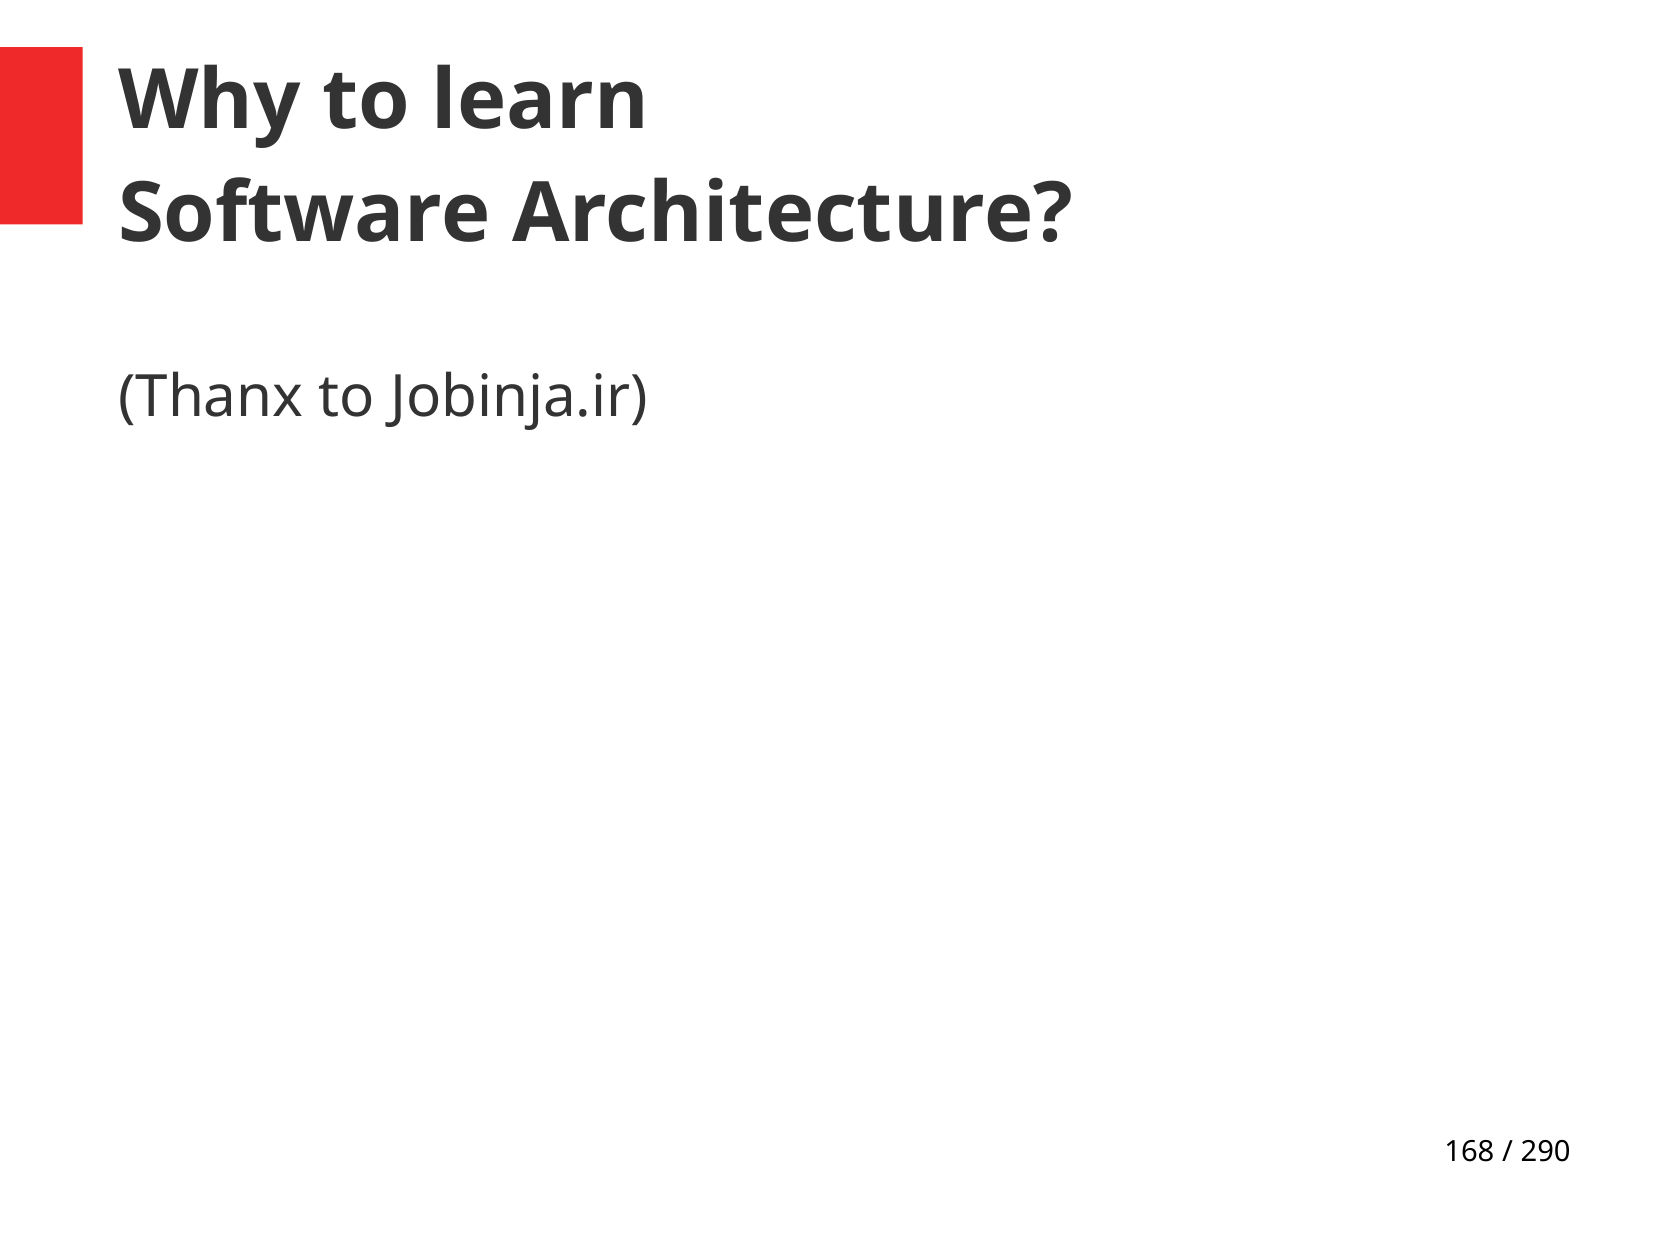

# Why to learn Software Architecture?
(Thanx to Jobinja.ir)
168